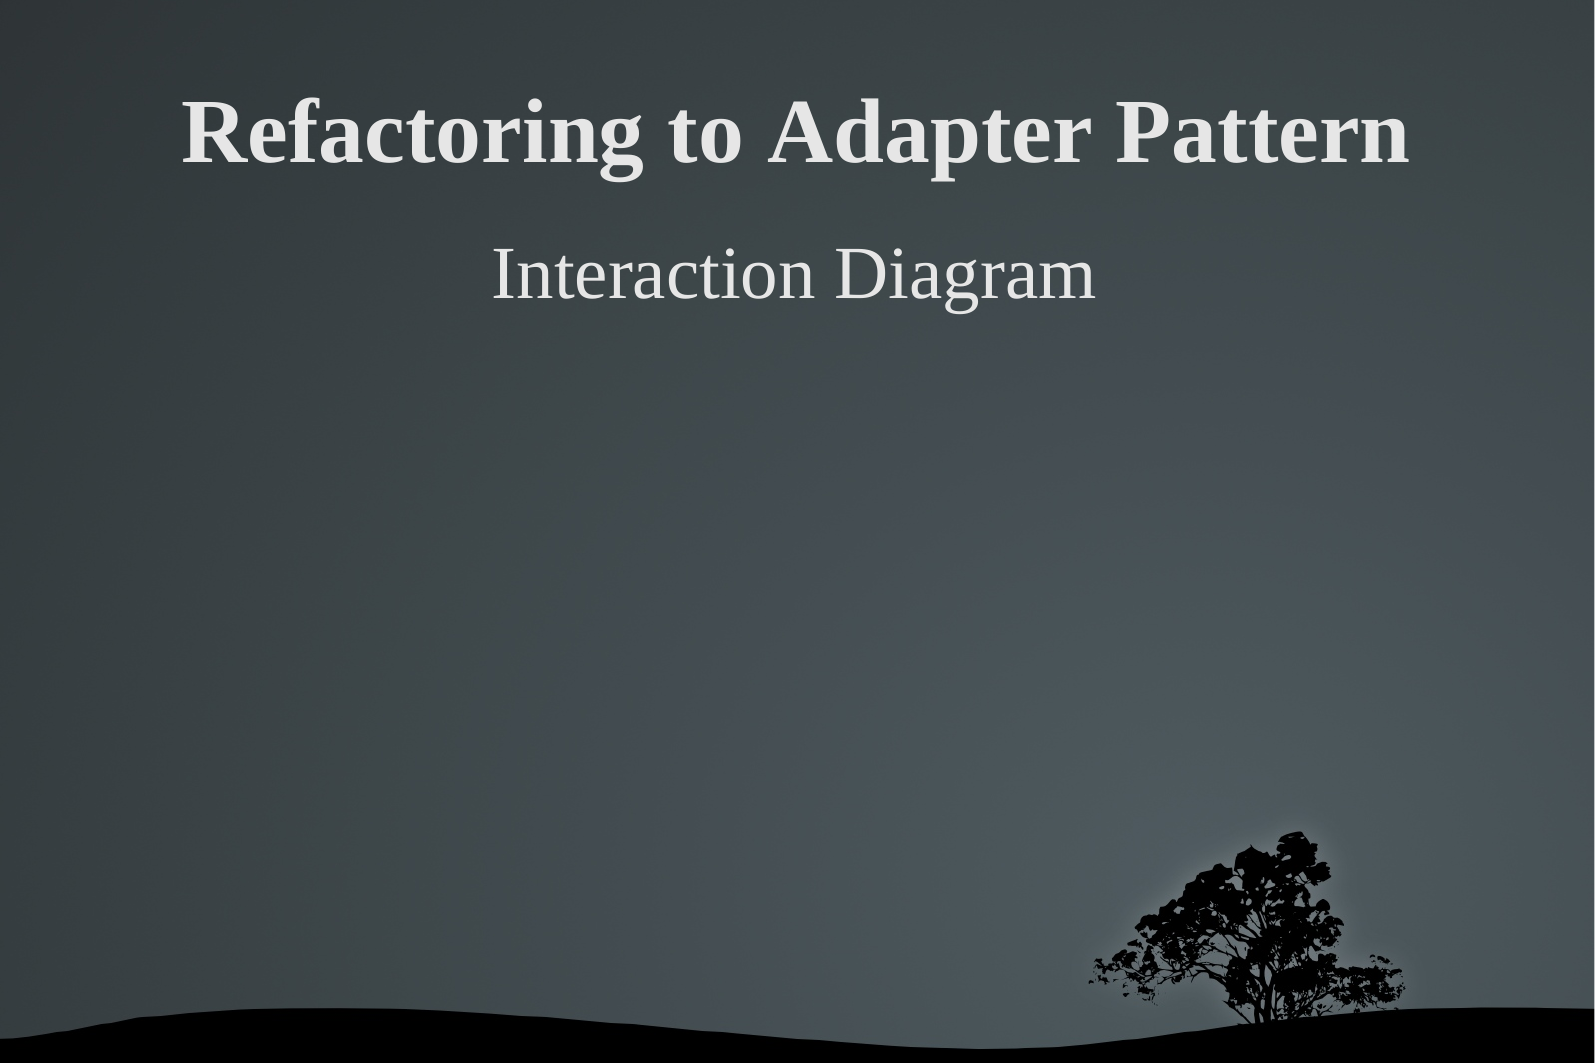

# Refactoring to Adapter Pattern
Interaction Diagram